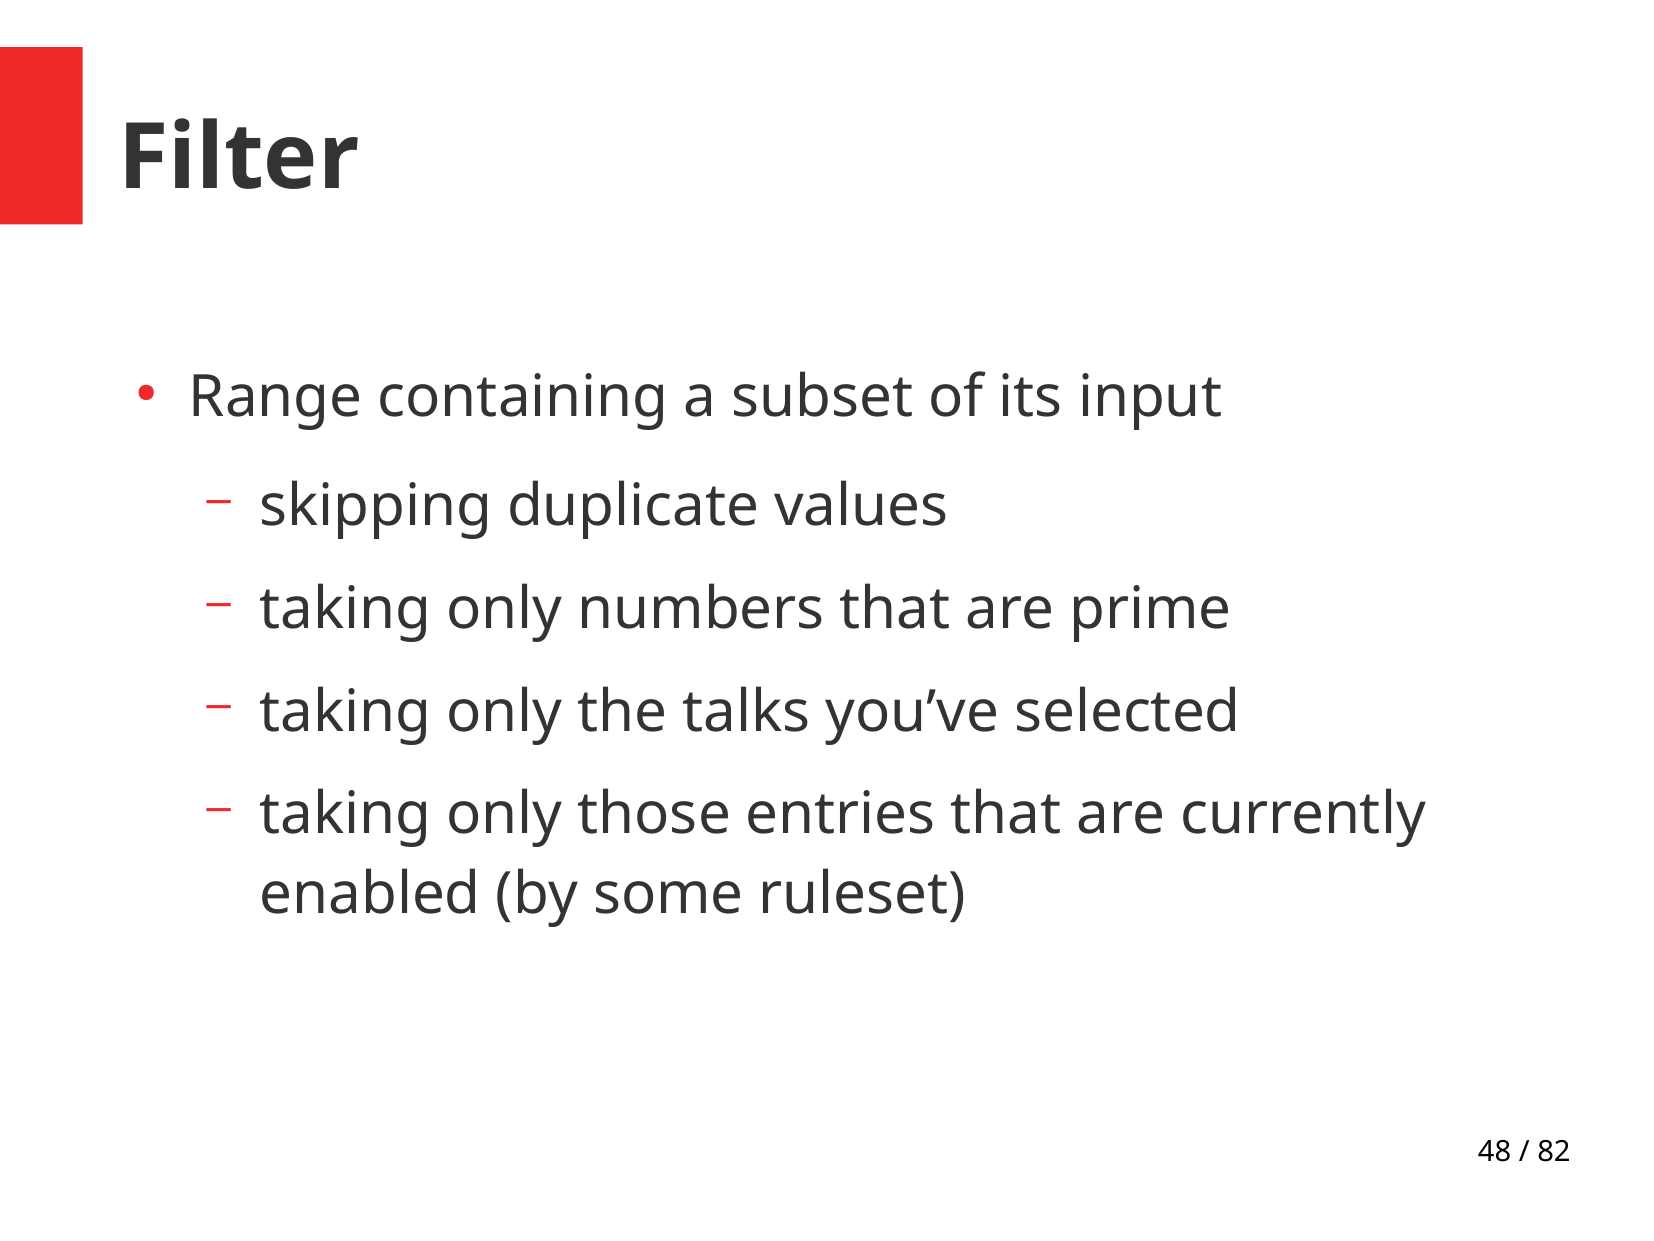

# Filter
Range containing a subset of its input
skipping duplicate values
taking only numbers that are prime
taking only the talks you’ve selected
taking only those entries that are currently enabled (by some ruleset)
48